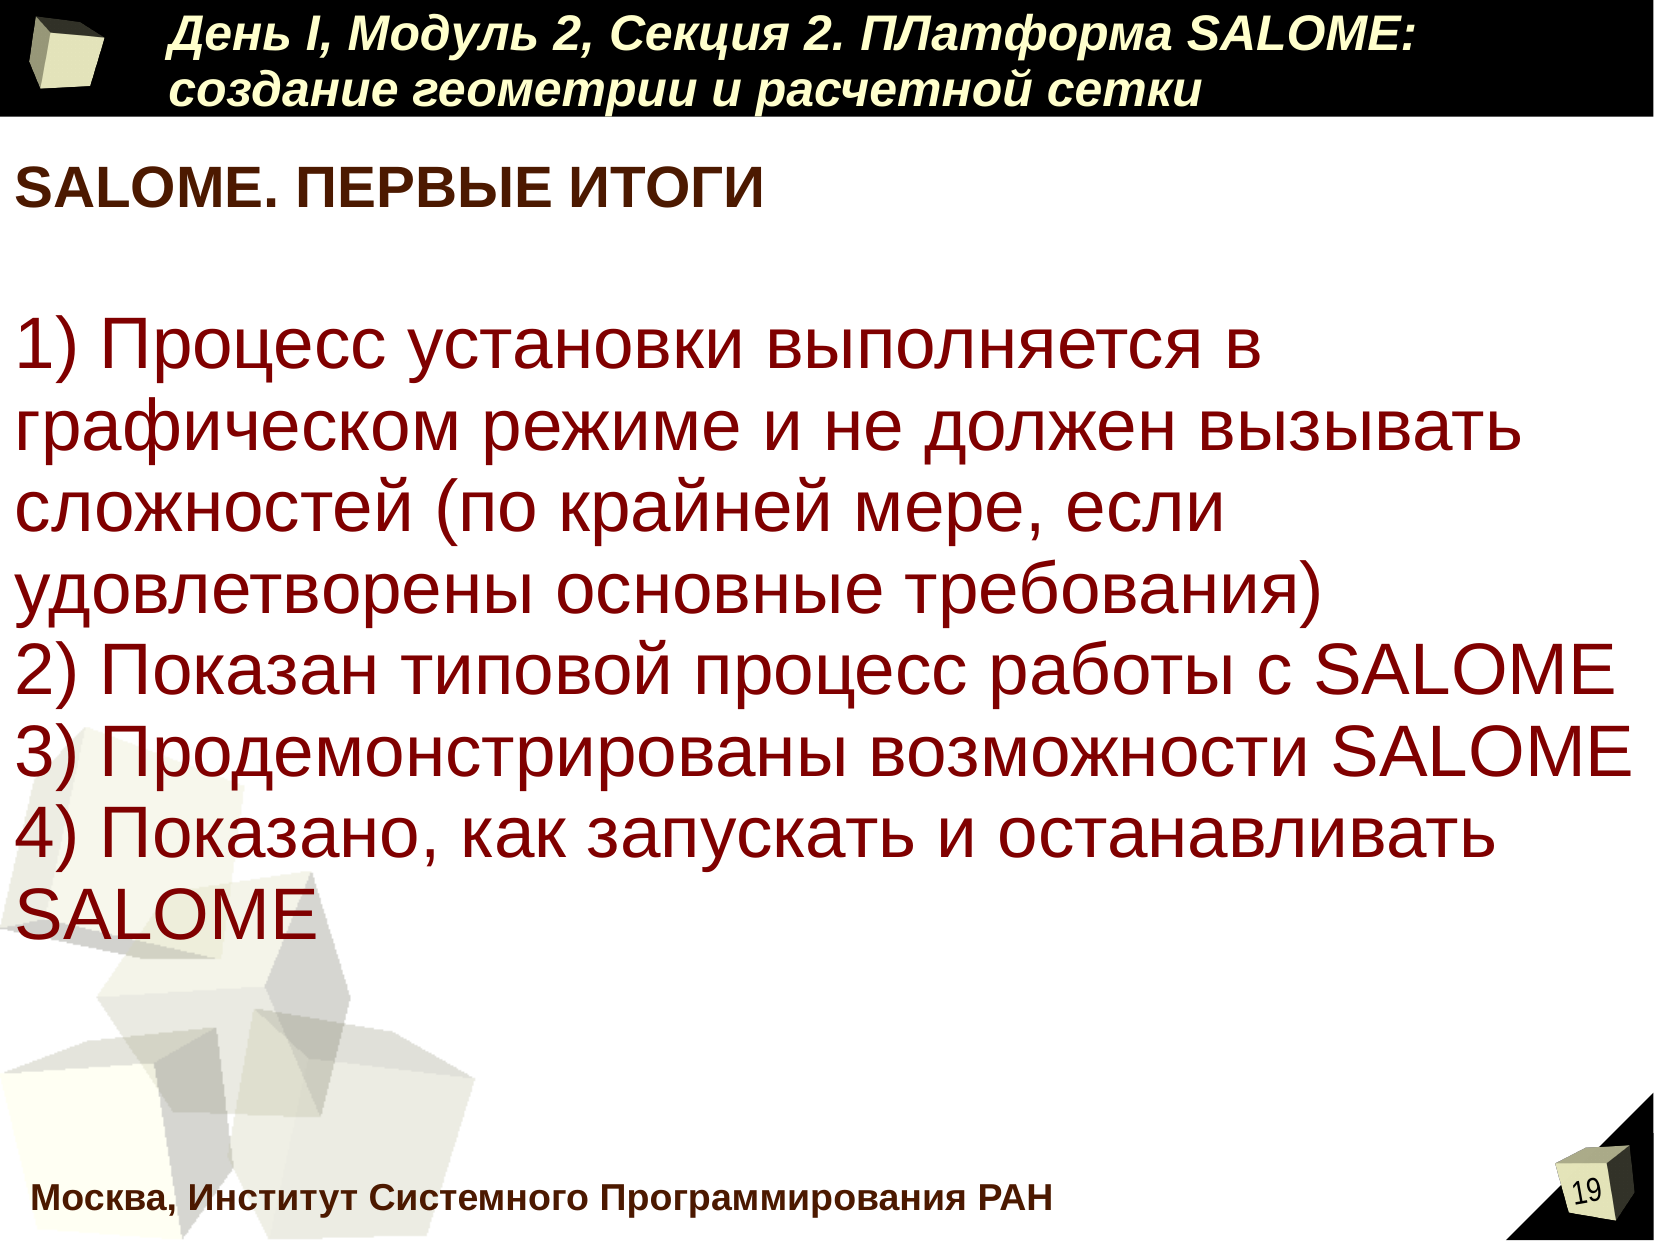

SALOME. ПЕРВЫЕ ИТОГИ
1) Процесс установки выполняется в графическом режиме и не должен вызывать сложностей (по крайней мере, если удовлетворены основные требования)
2) Показан типовой процесс работы с SALOME
3) Продемонстрированы возможности SALOME
4) Показано, как запускать и останавливать SALOME